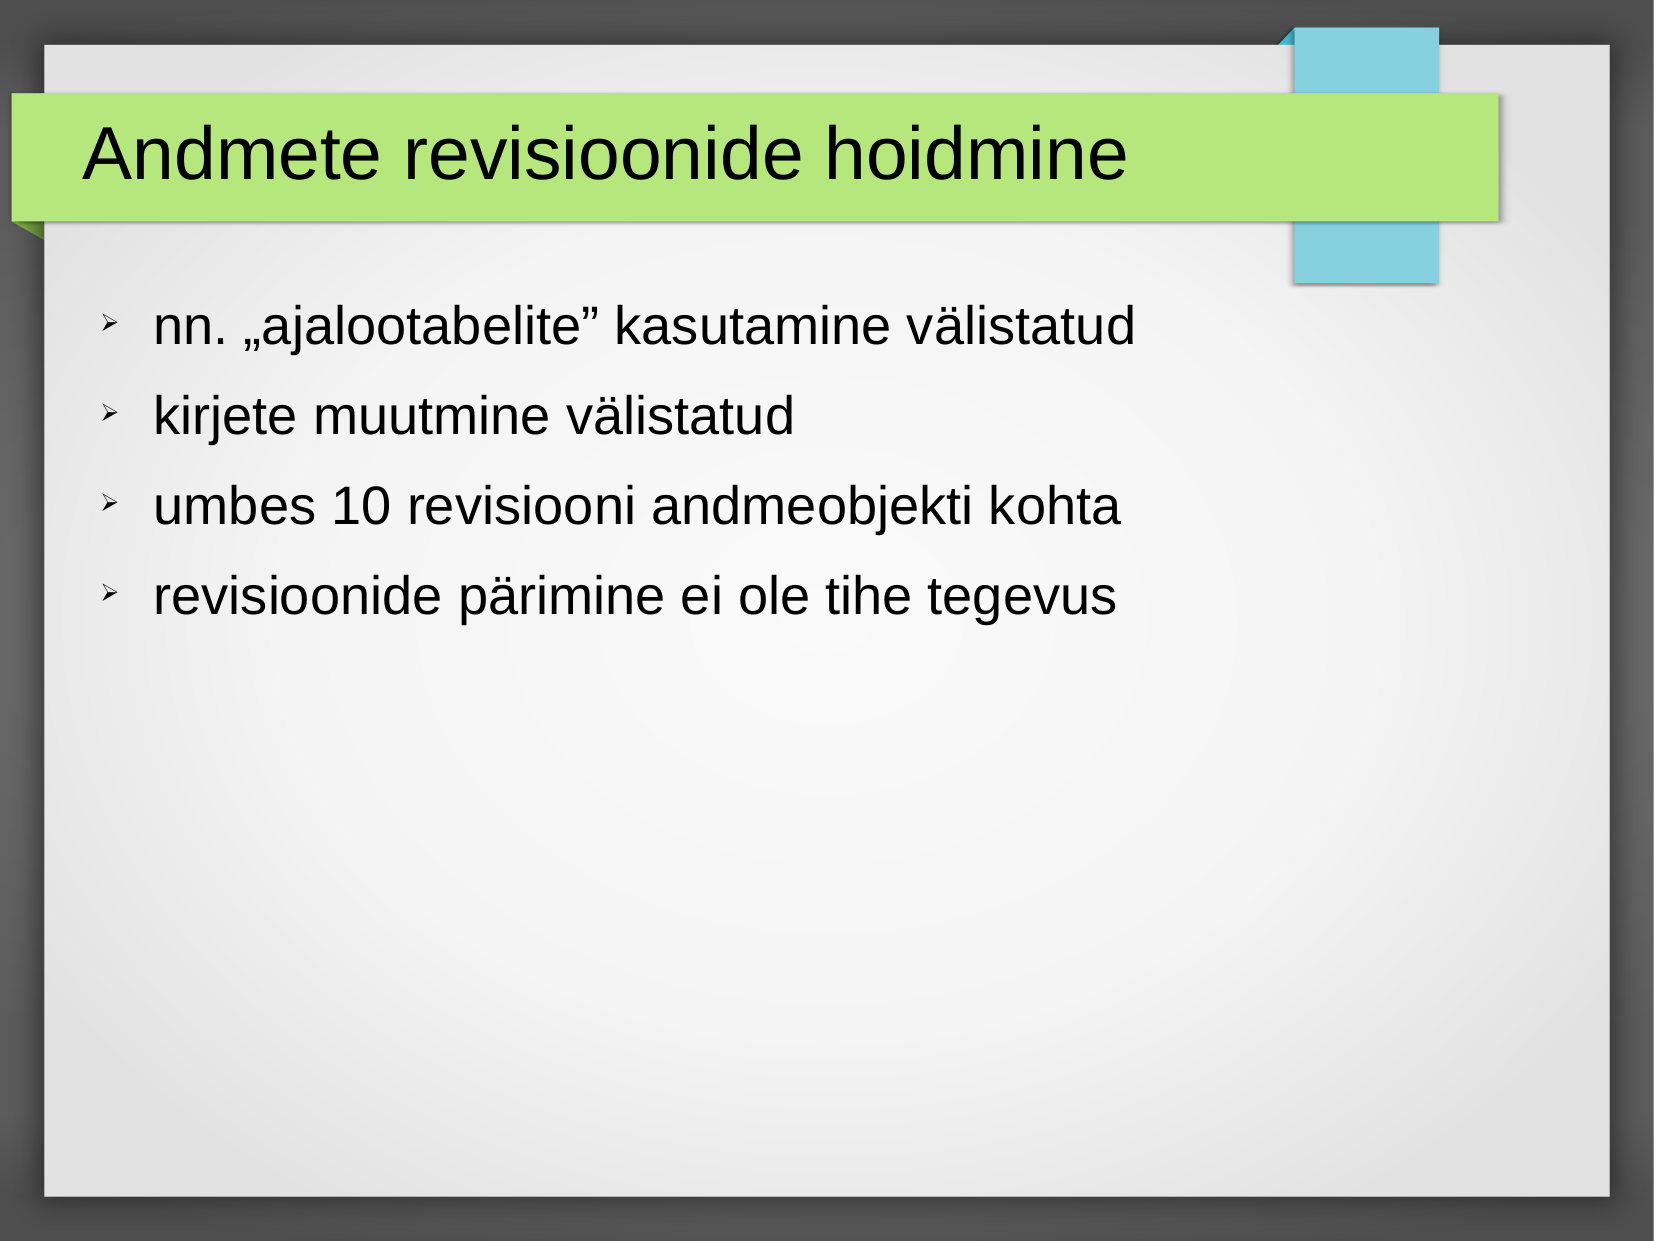

# Andmete revisioonide hoidmine
nn. „ajalootabelite” kasutamine välistatud
kirjete muutmine välistatud
umbes 10 revisiooni andmeobjekti kohta
revisioonide pärimine ei ole tihe tegevus